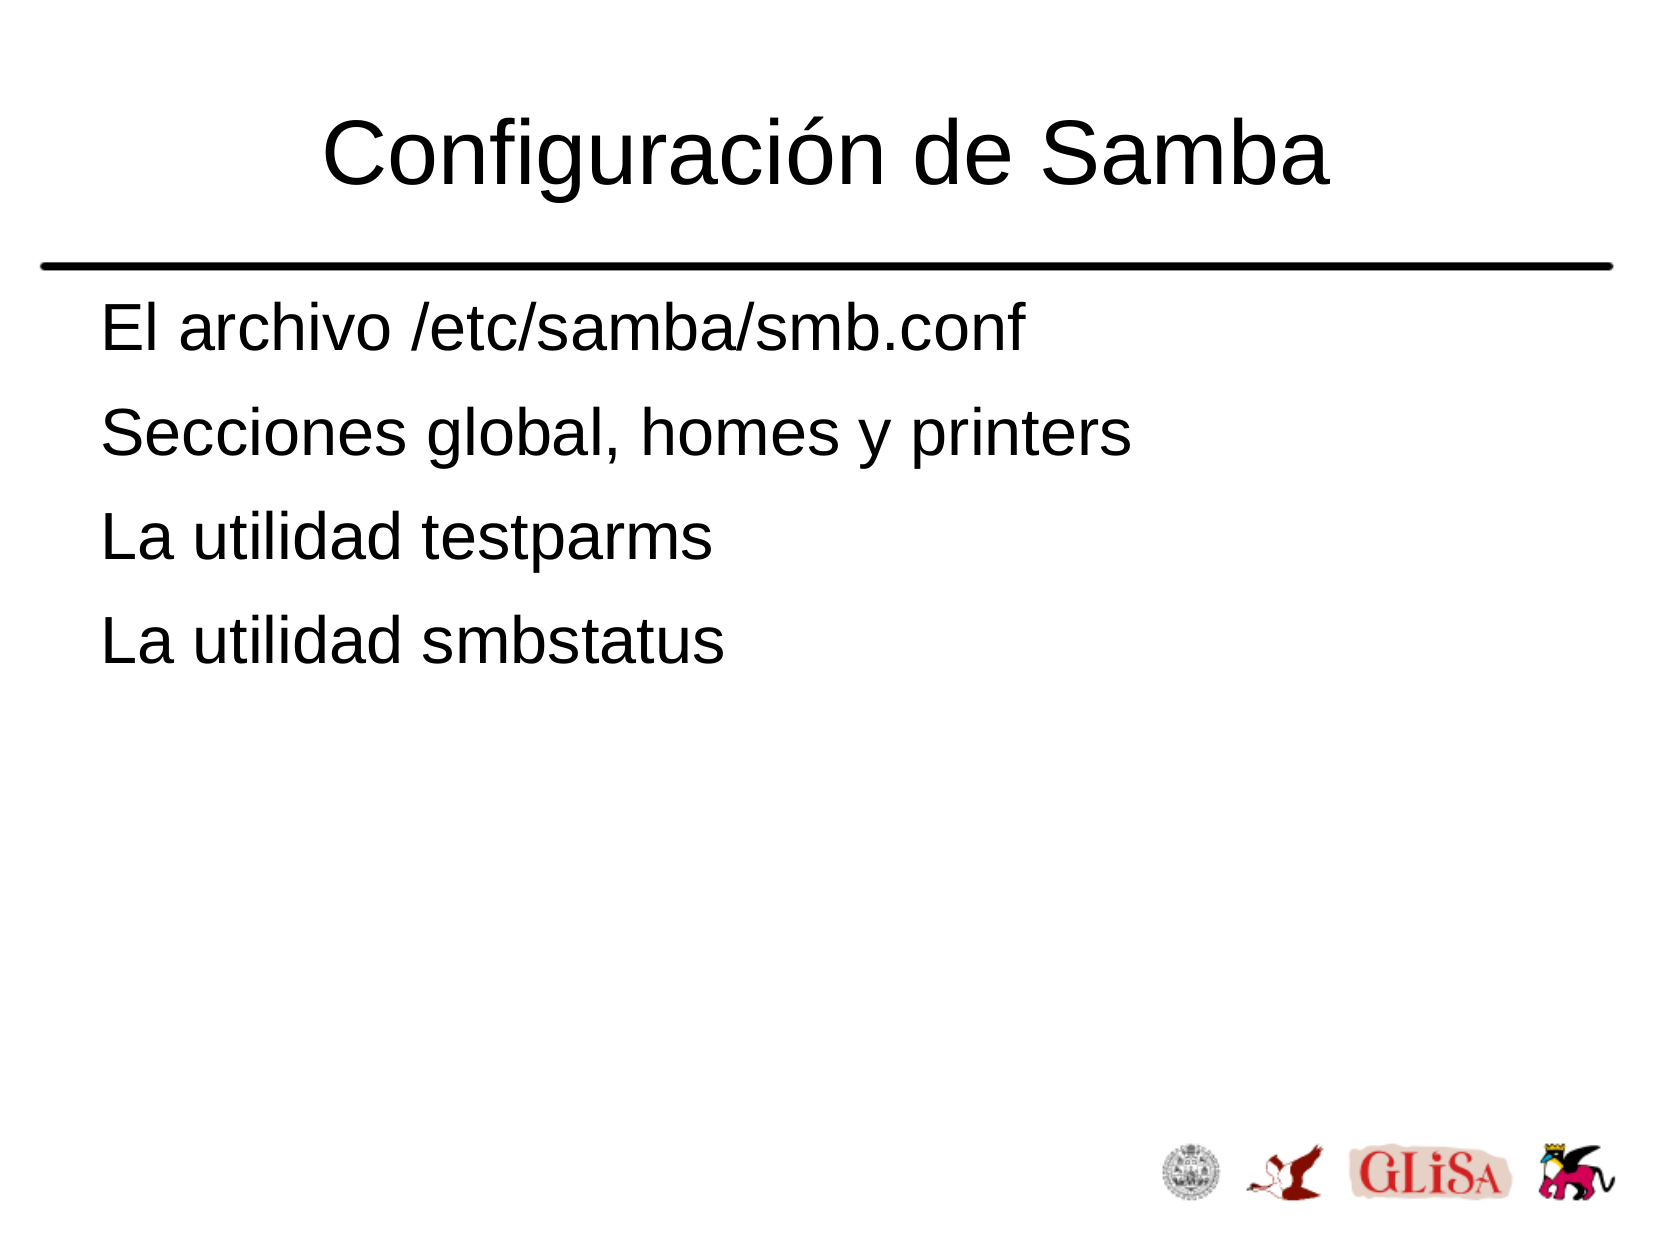

# Configuración de Samba
El archivo /etc/samba/smb.conf
Secciones global, homes y printers
La utilidad testparms
La utilidad smbstatus